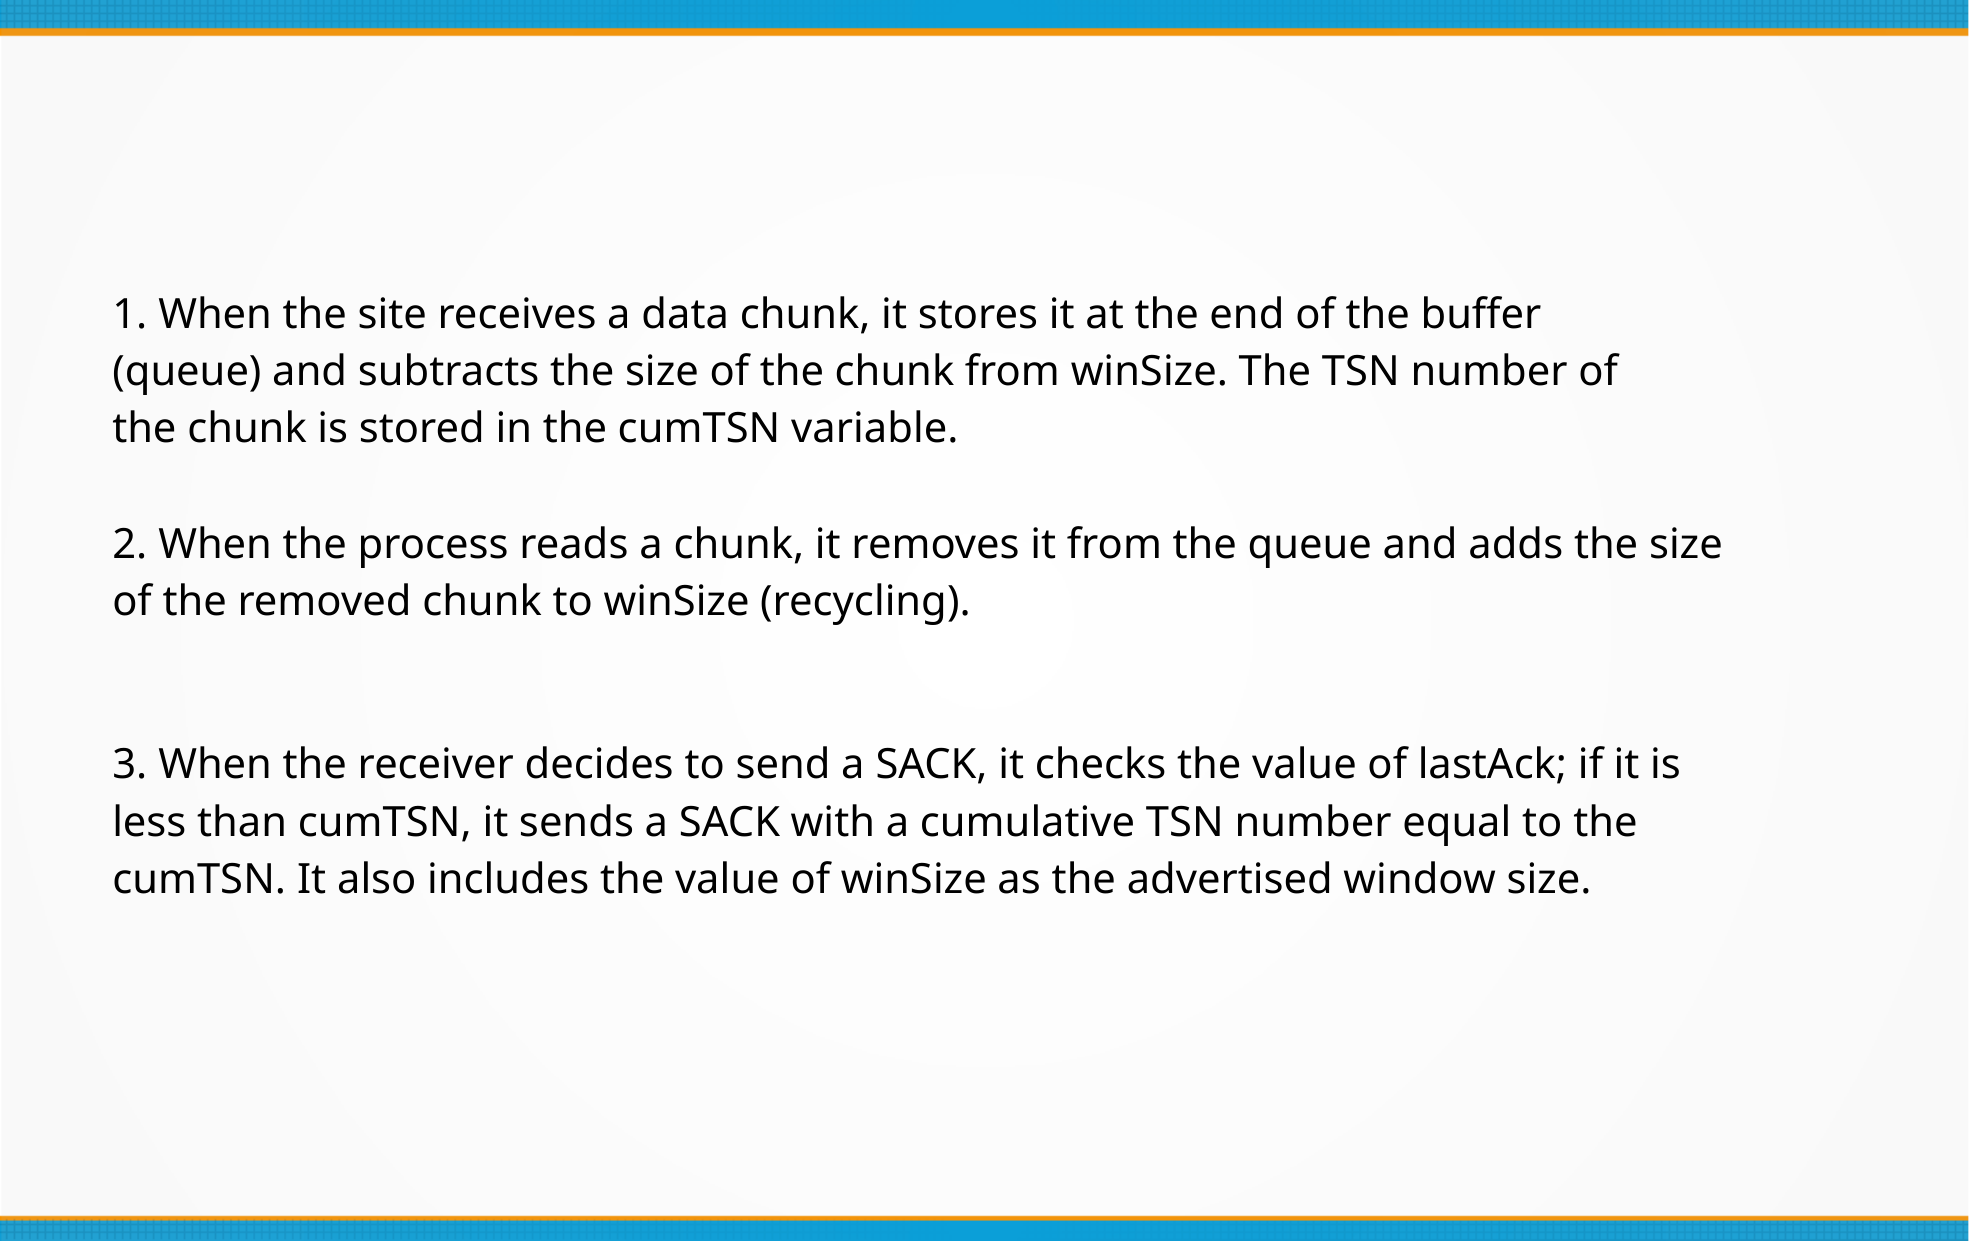

1. When the site receives a data chunk, it stores it at the end of the buffer (queue) and subtracts the size of the chunk from winSize. The TSN number of the chunk is stored in the cumTSN variable.
2. When the process reads a chunk, it removes it from the queue and adds the size of the removed chunk to winSize (recycling).
3. When the receiver decides to send a SACK, it checks the value of lastAck; if it is less than cumTSN, it sends a SACK with a cumulative TSN number equal to the cumTSN. It also includes the value of winSize as the advertised window size.